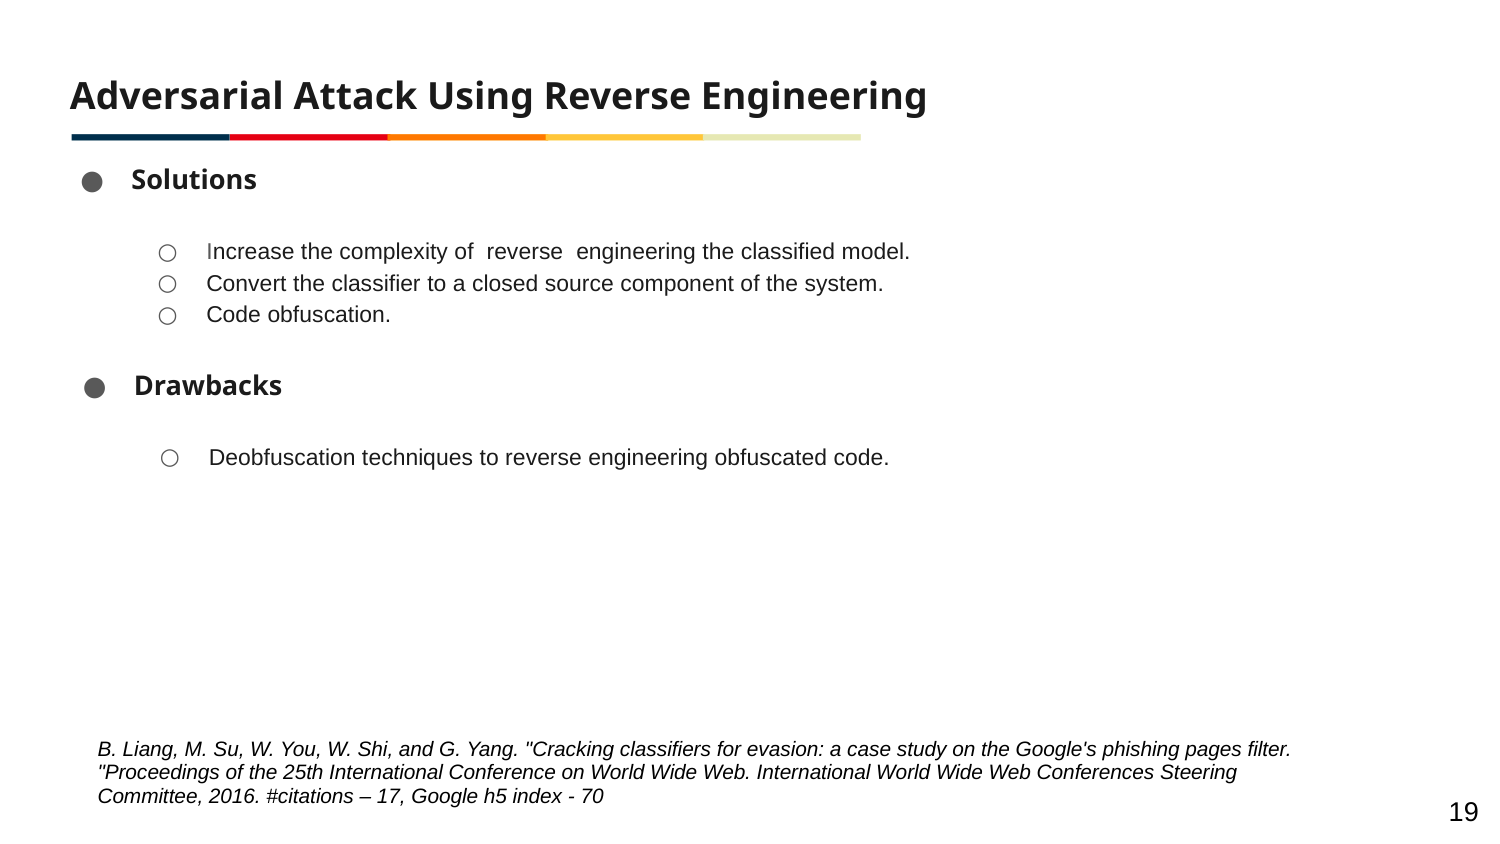

Adversarial Attack Using Reverse Engineering
# Solutions
Increase the complexity of reverse engineering the classified model.
Convert the classifier to a closed source component of the system.
Code obfuscation.
Drawbacks
Deobfuscation techniques to reverse engineering obfuscated code.
B. Liang, M. Su, W. You, W. Shi, and G. Yang. "Cracking classifiers for evasion: a case study on the Google's phishing pages filter.
"Proceedings of the 25th International Conference on World Wide Web. International World Wide Web Conferences Steering
Committee, 2016. #citations – 17, Google h5 index - 70